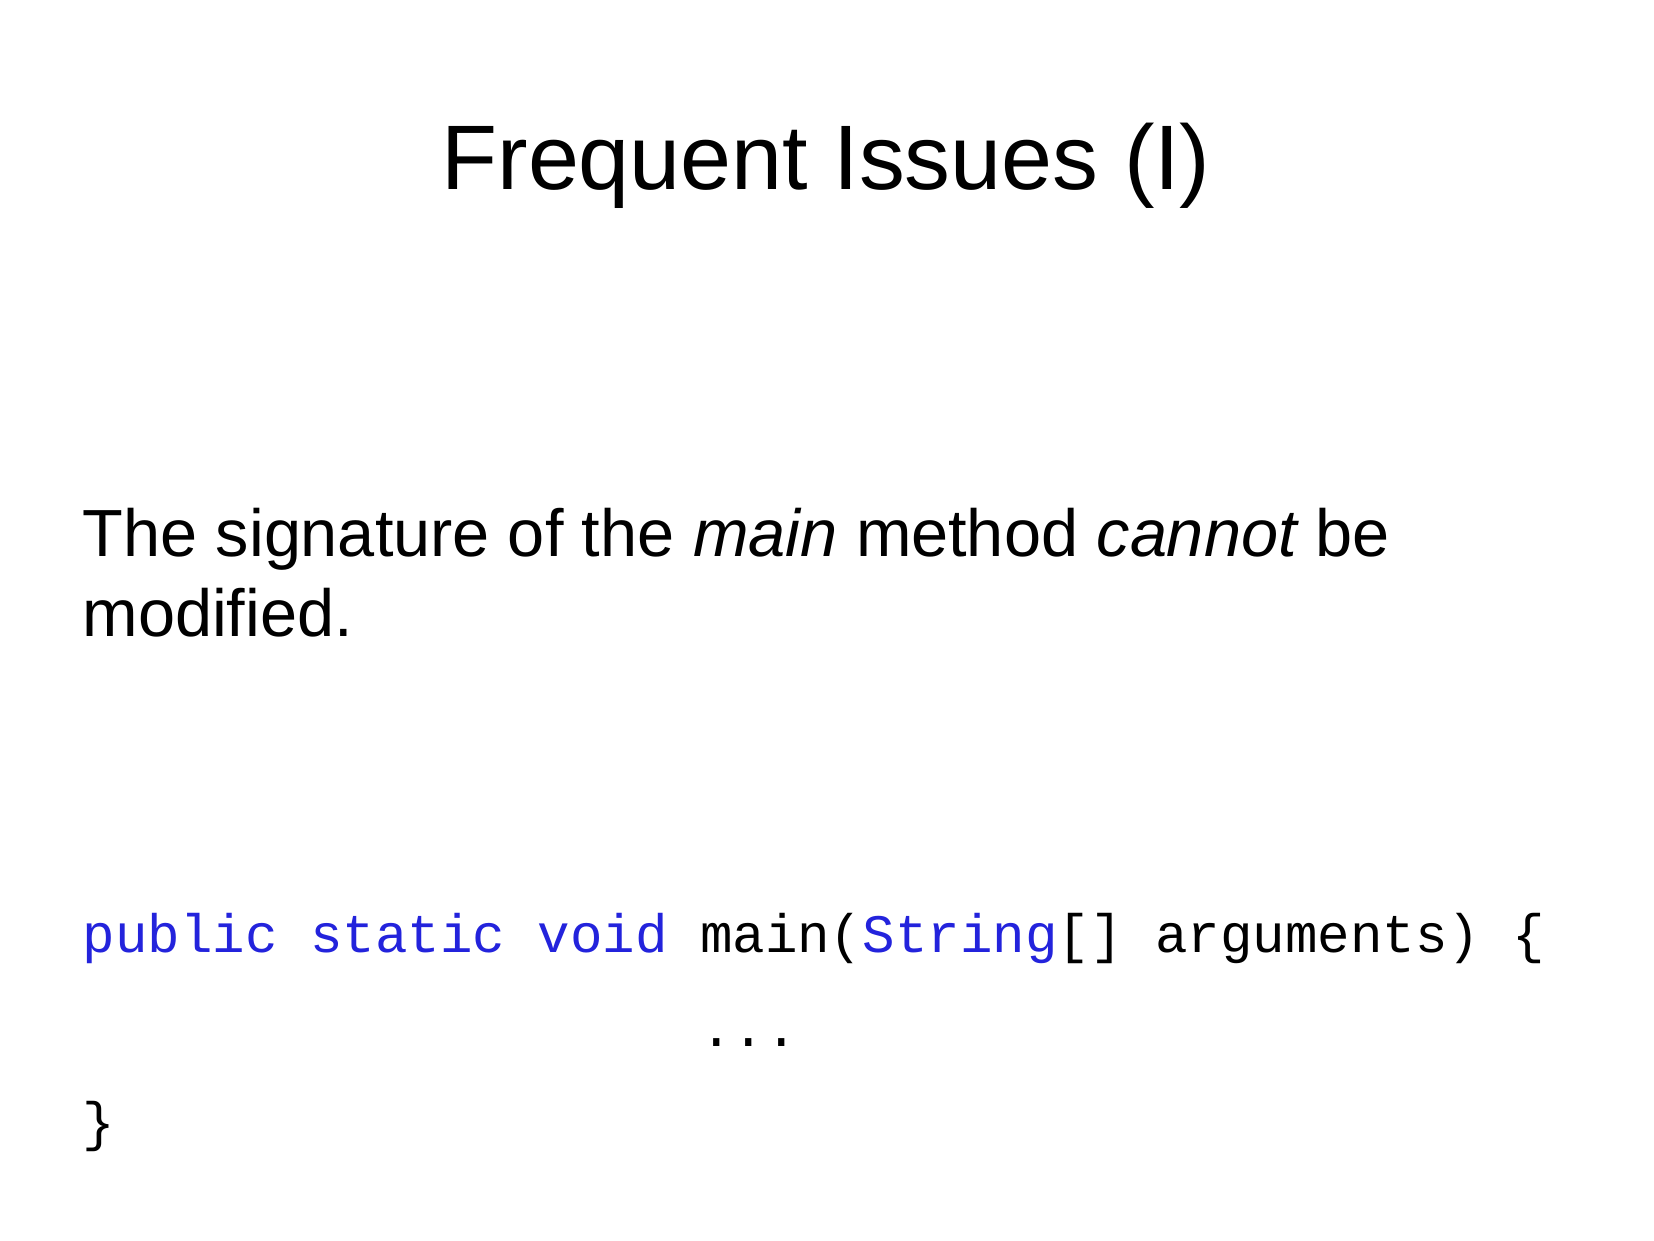

Frequent Issues (I)
# The signature of the main method cannot be modified.
public static void main(String[] arguments) {
 ...
}